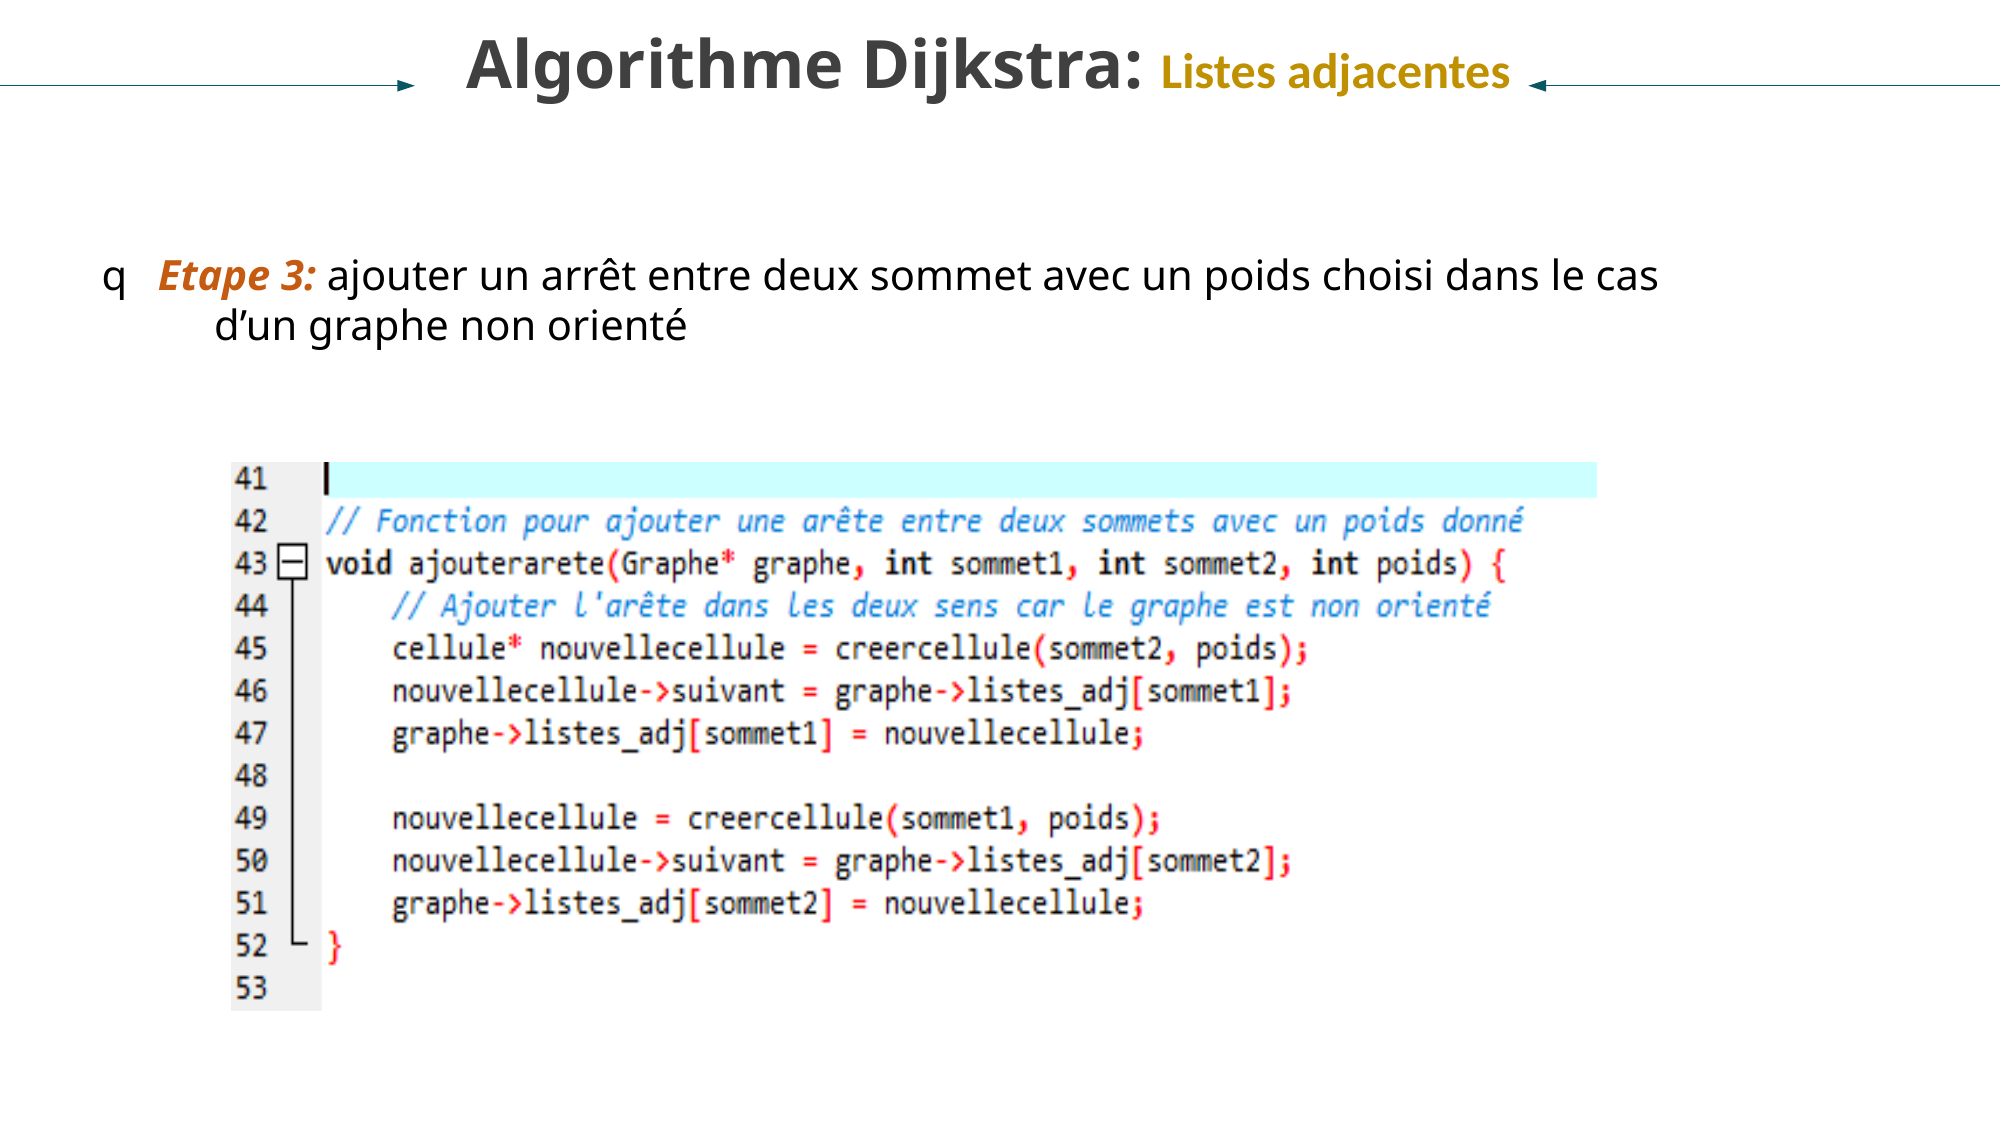

Algorithme Dijkstra: Listes adjacentes
# Analyse du projet : diapositive 3
Etape 3: ajouter un arrêt entre deux sommet avec un poids choisi dans le cas d’un graphe non orienté